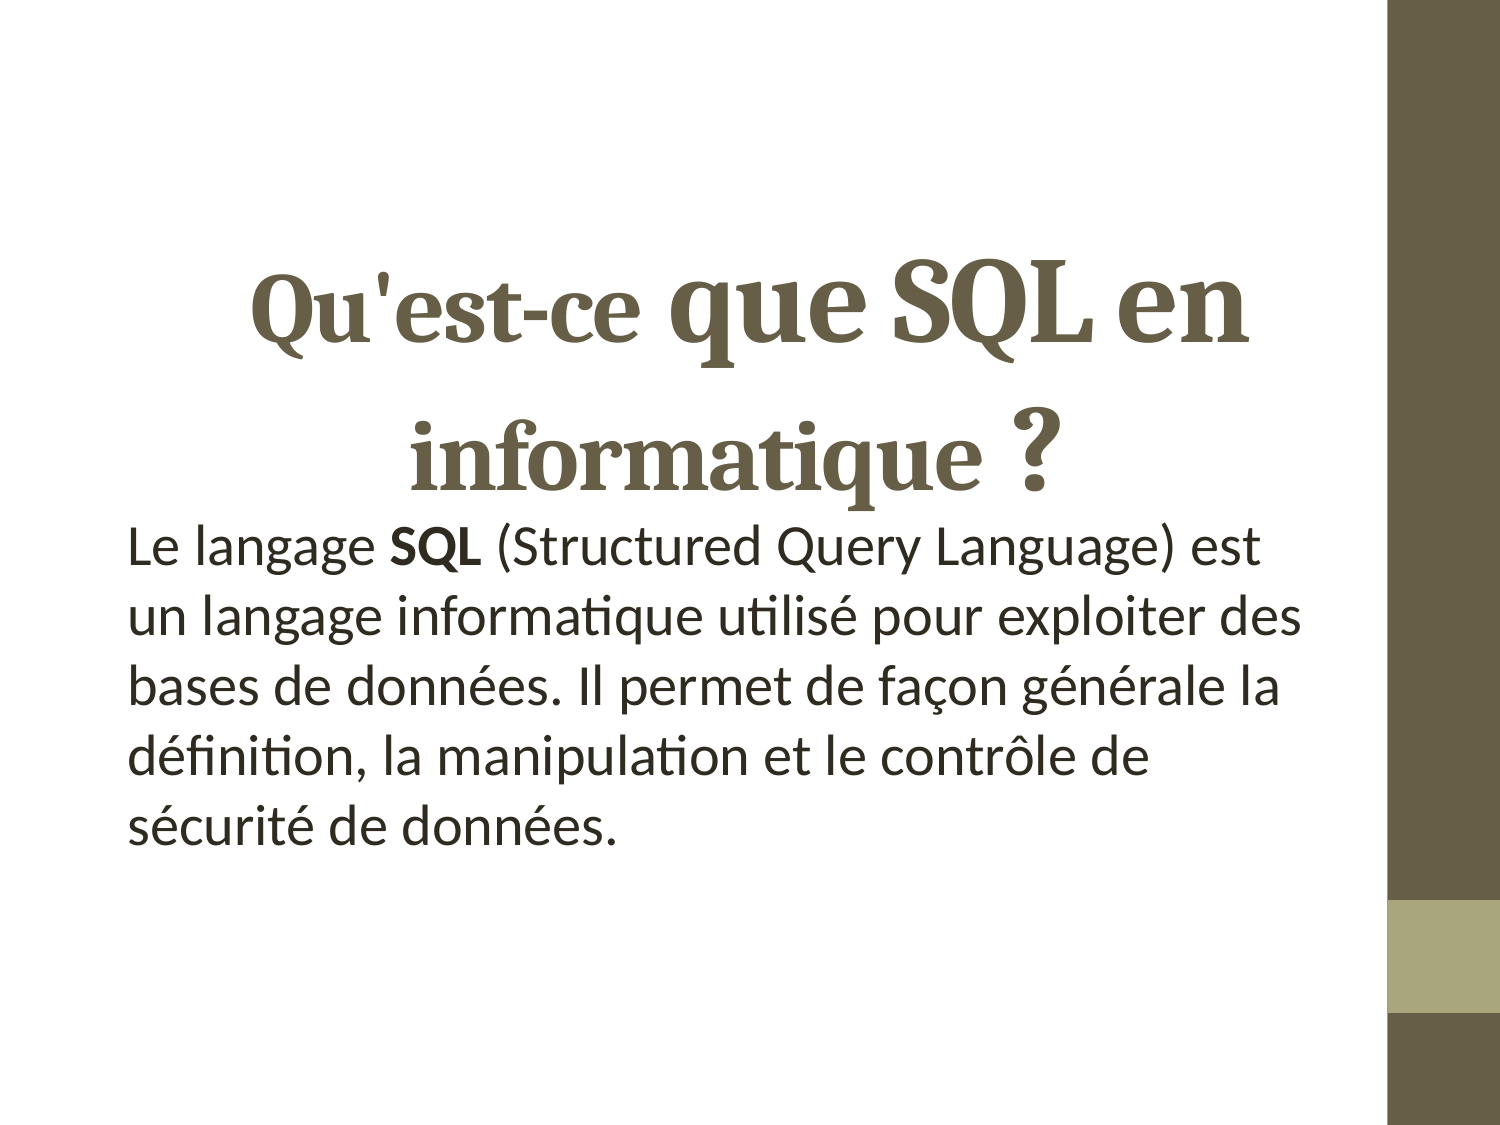

# Qu'est-ce que SQL en informatique ?
Le langage SQL (Structured Query Language) est un langage informatique utilisé pour exploiter des bases de données. Il permet de façon générale la définition, la manipulation et le contrôle de sécurité de données.